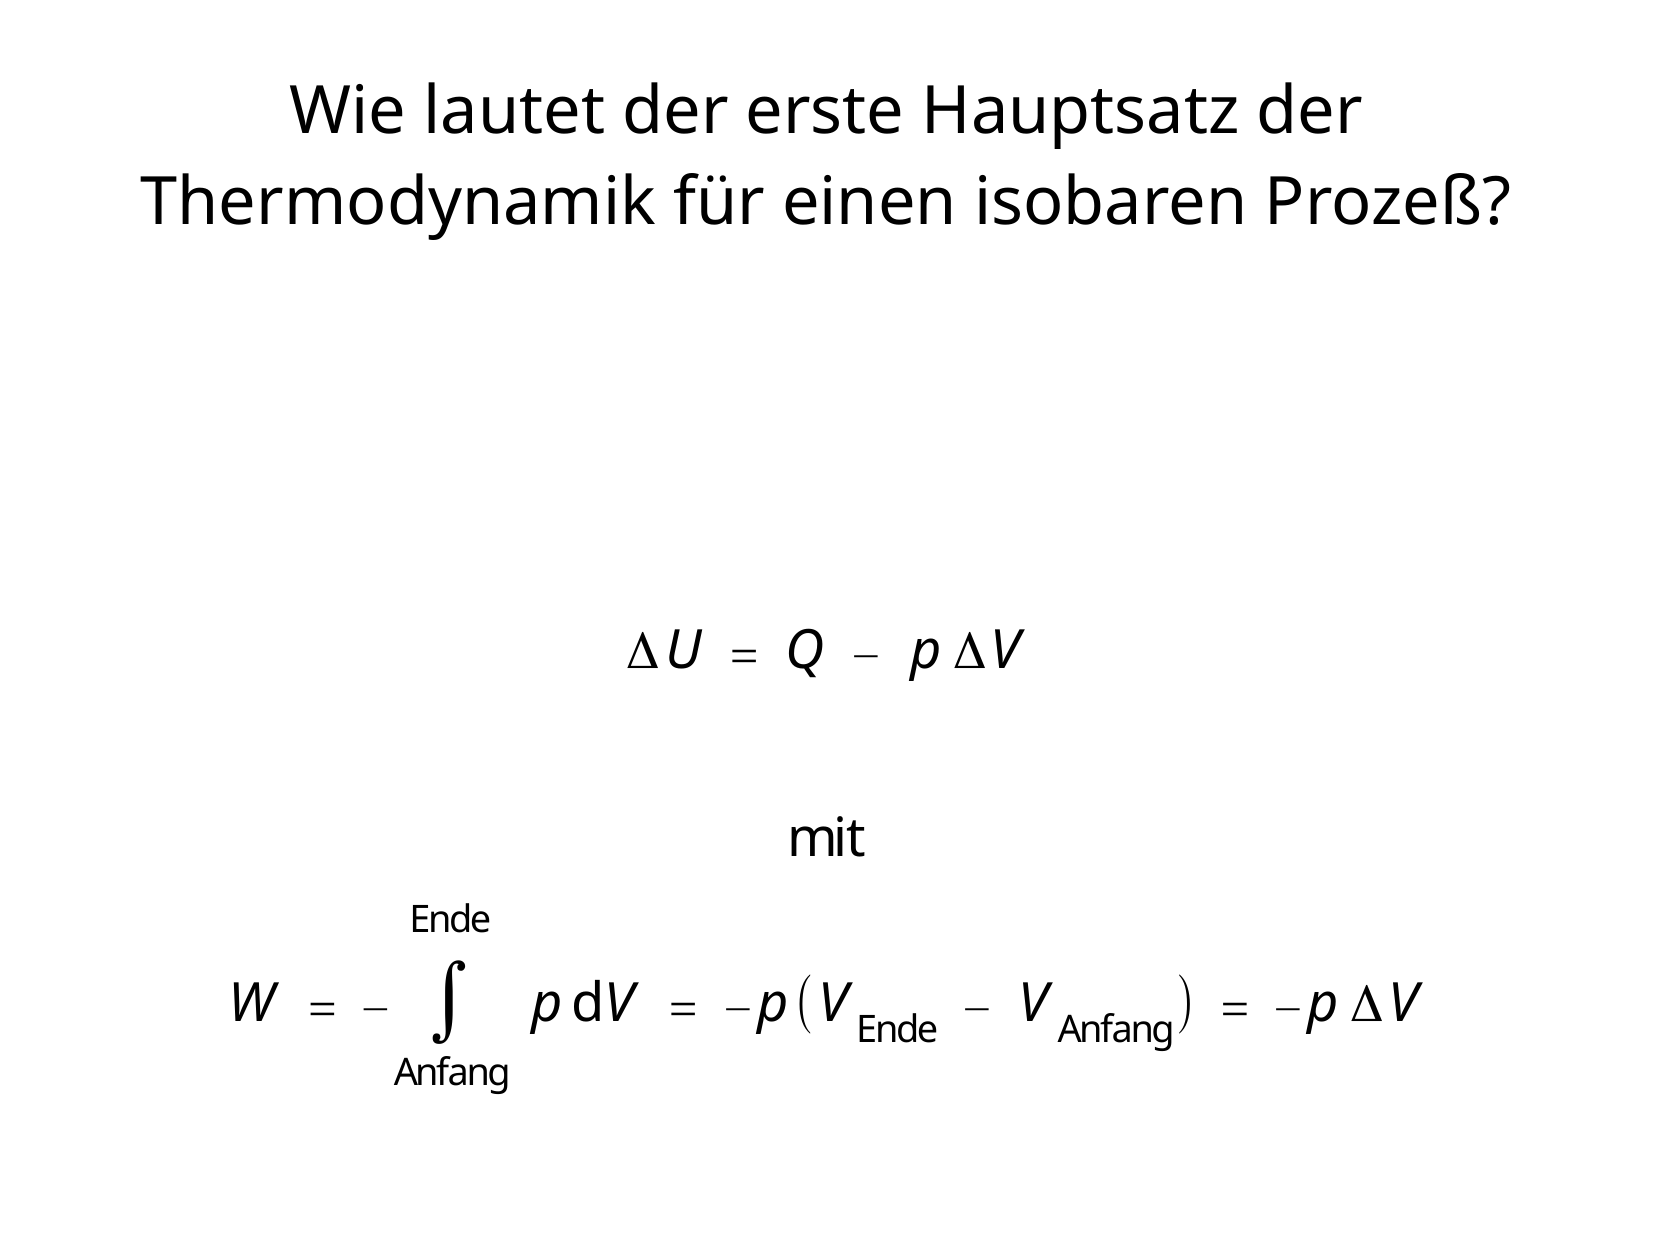

# Wie lautet der erste Hauptsatz der Thermodynamik für einen isobaren Prozeß?